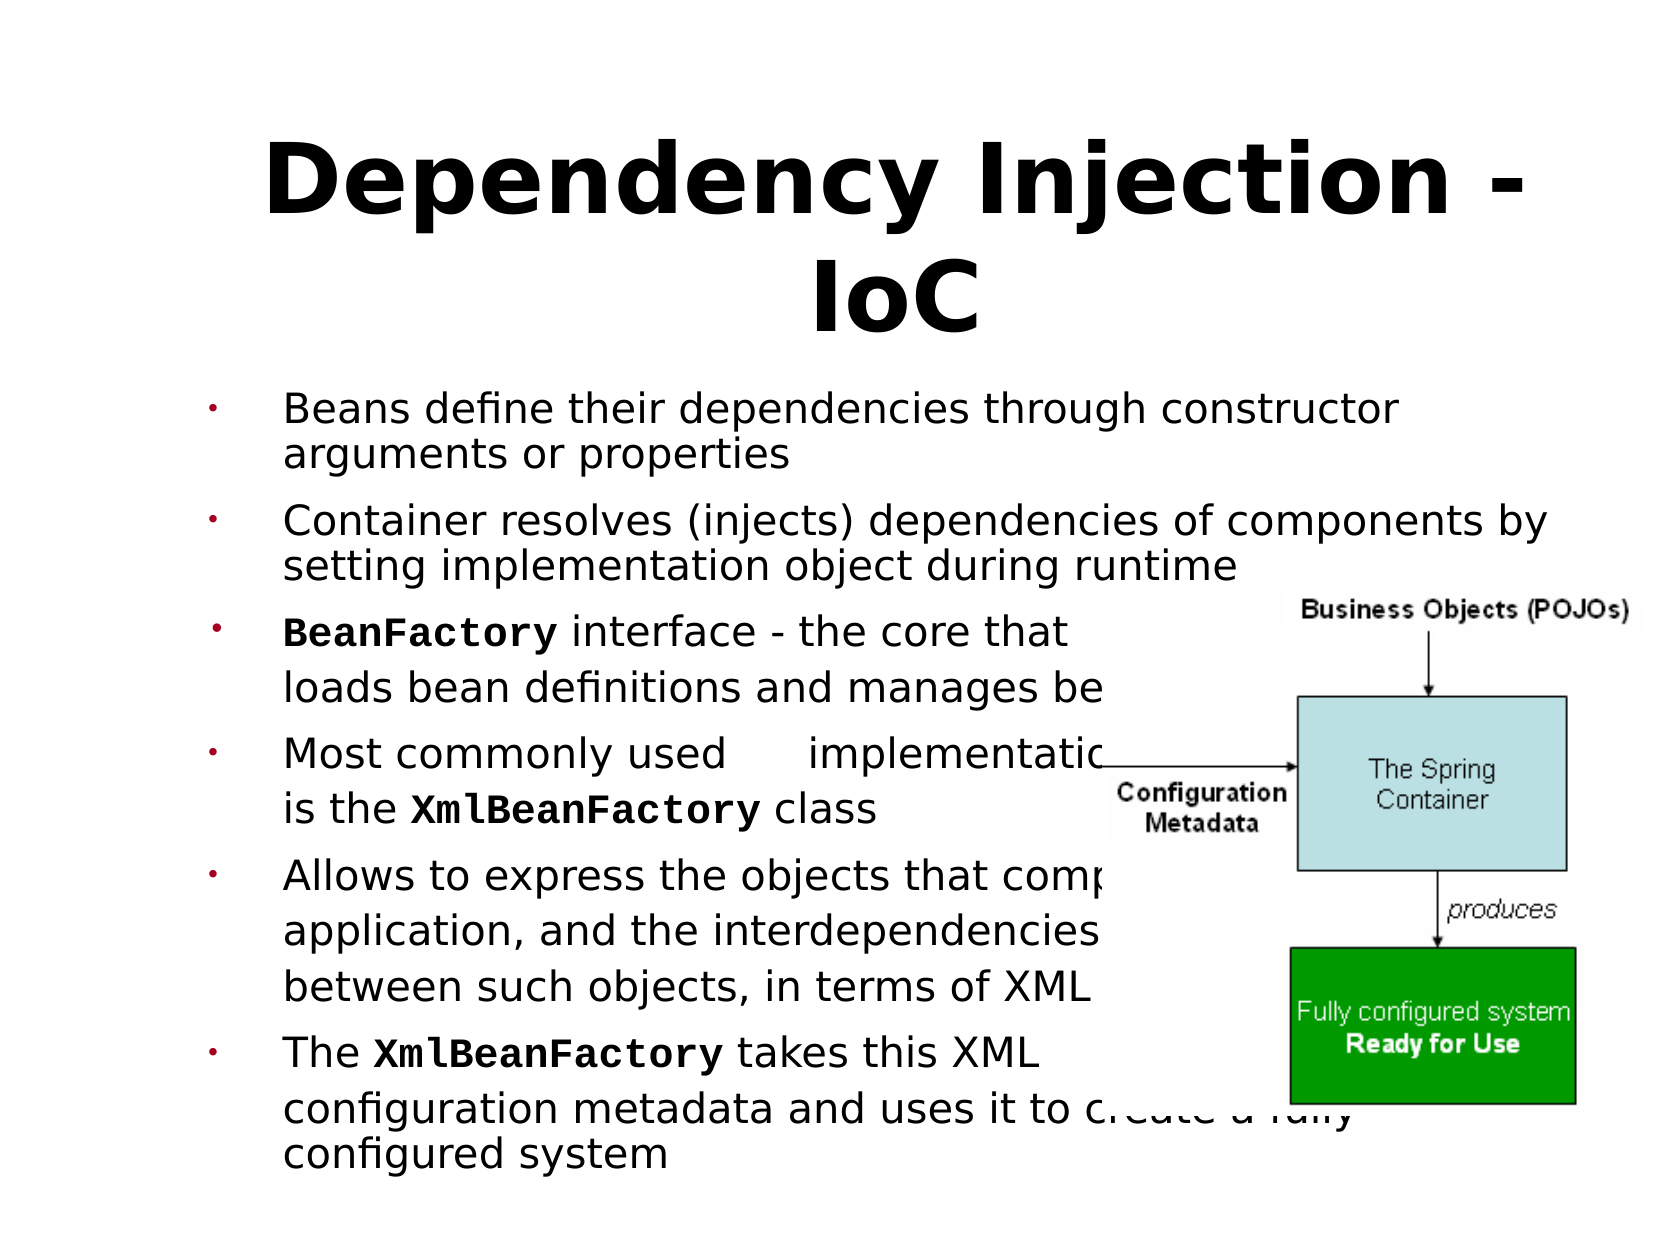

# Dependency Injection - IoC
Beans define their dependencies through constructor arguments or properties
Container resolves (injects) dependencies of components by setting implementation object during runtime
BeanFactory interface - the core that
	loads bean definitions and manages beans
Most commonly used 	implementation
	is the XmlBeanFactory class
Allows to express the objects that compose
	application, and the interdependencies
	between such objects, in terms of XML
The XmlBeanFactory takes this XML
	configuration metadata and uses it to create a fully configured system